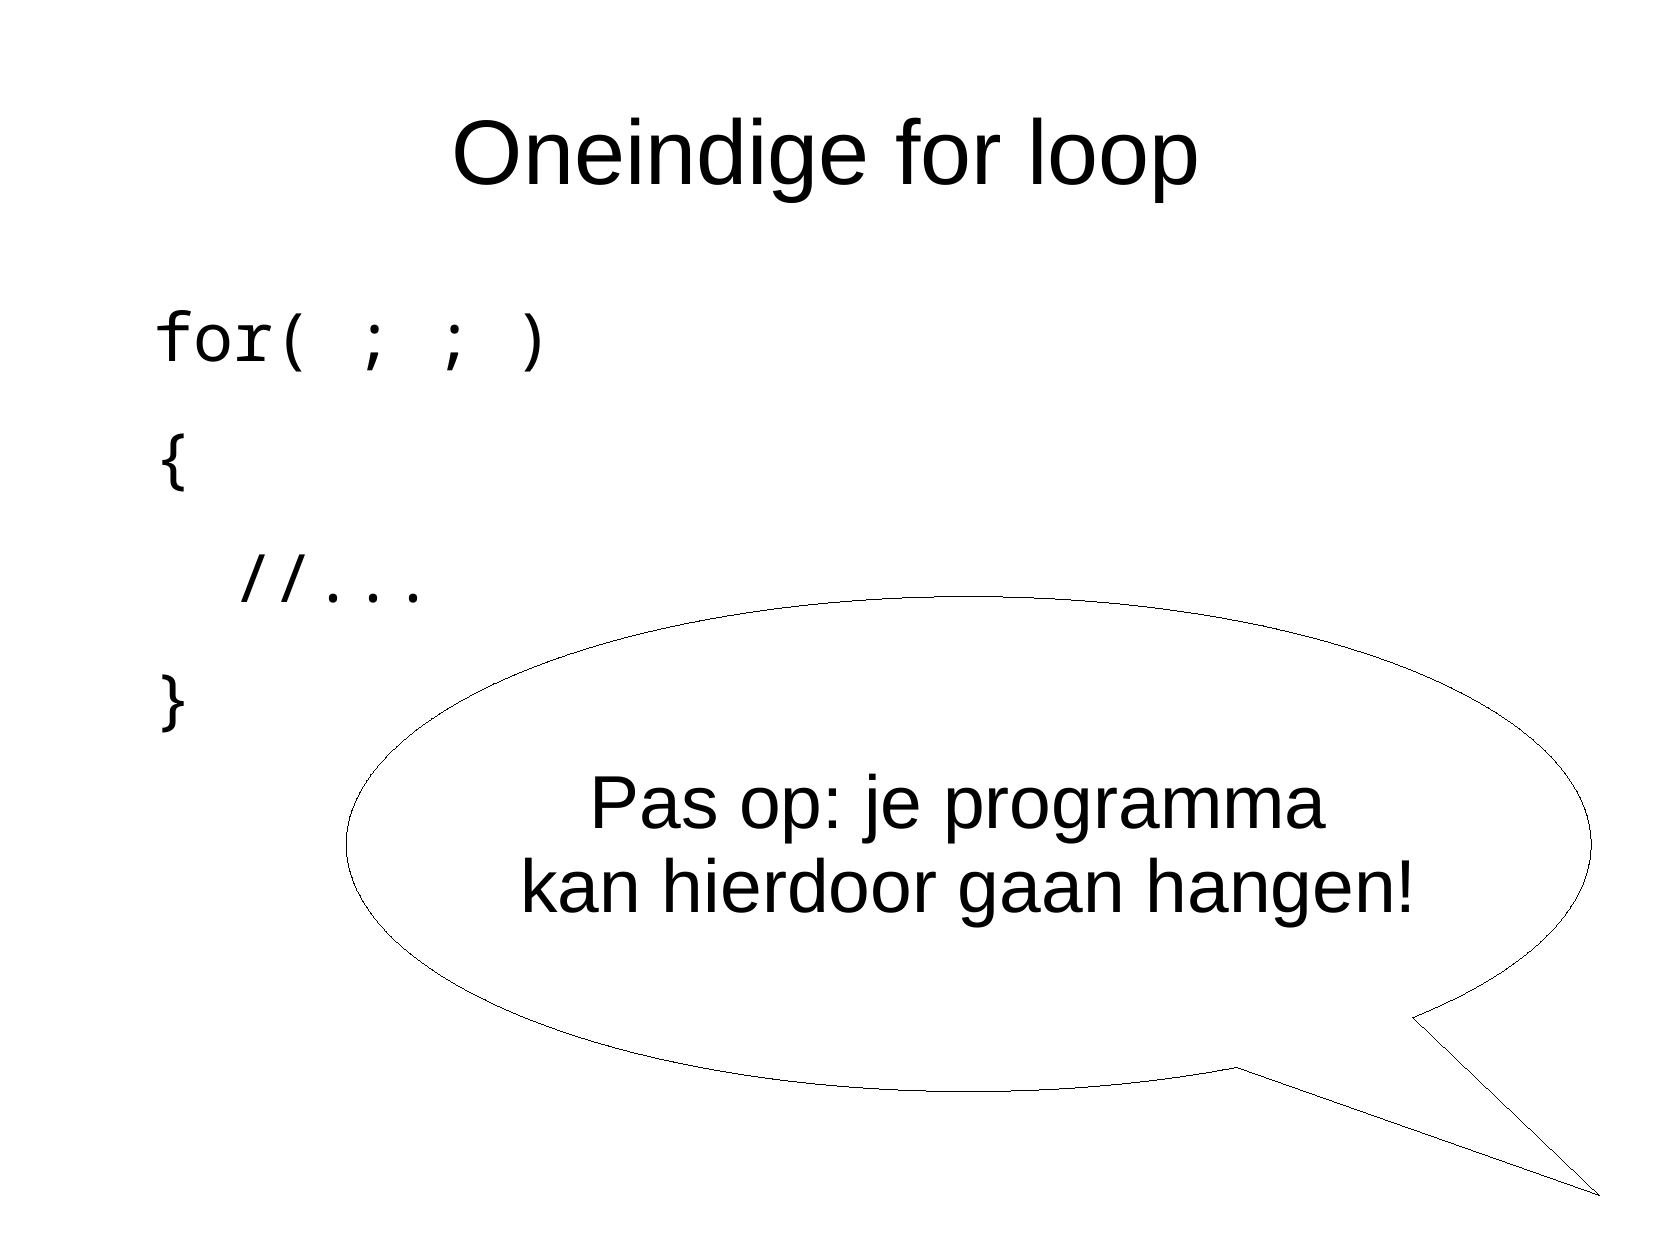

# Oneindige for loop
for( ; ; )
{
 //...
}
Pas op: je programma
kan hierdoor gaan hangen!